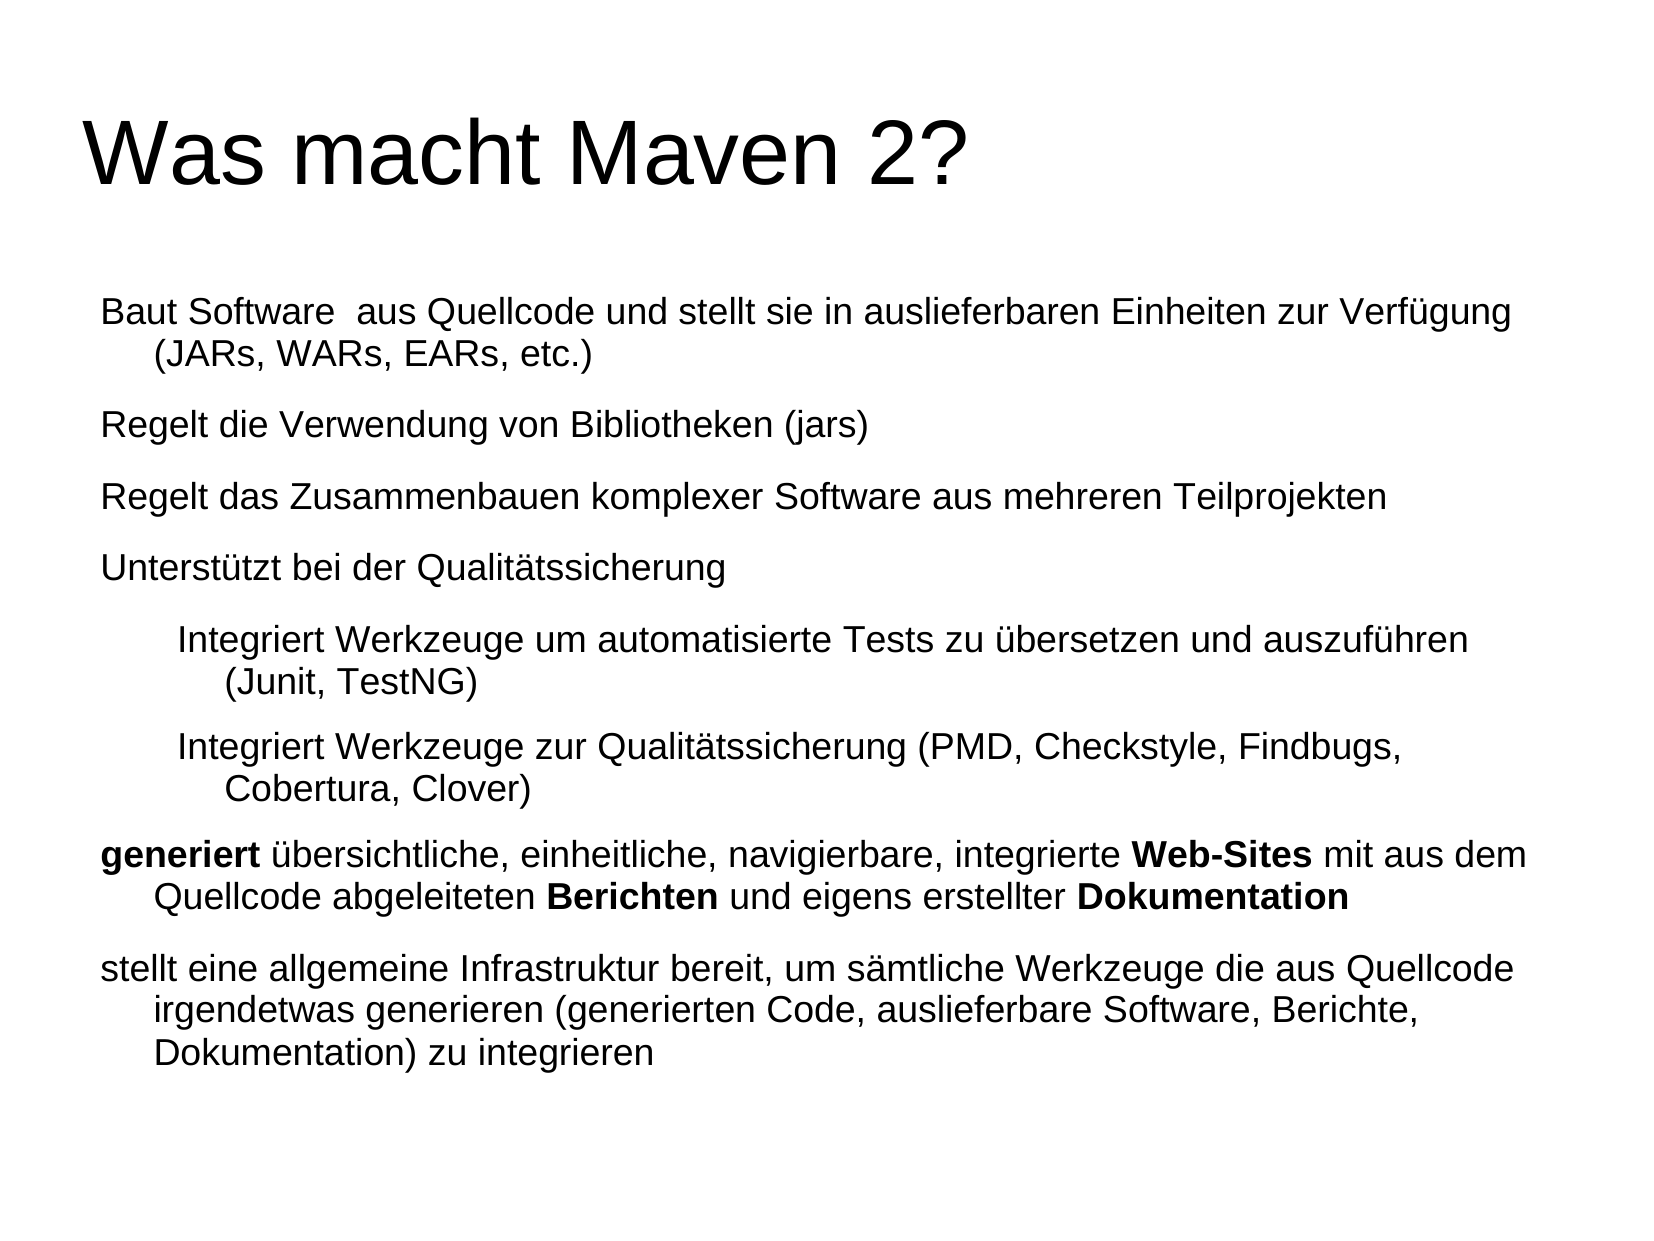

# Was macht Maven 2?
Baut Software aus Quellcode und stellt sie in auslieferbaren Einheiten zur Verfügung (JARs, WARs, EARs, etc.)
Regelt die Verwendung von Bibliotheken (jars)
Regelt das Zusammenbauen komplexer Software aus mehreren Teilprojekten
Unterstützt bei der Qualitätssicherung
Integriert Werkzeuge um automatisierte Tests zu übersetzen und auszuführen (Junit, TestNG)
Integriert Werkzeuge zur Qualitätssicherung (PMD, Checkstyle, Findbugs, Cobertura, Clover)
generiert übersichtliche, einheitliche, navigierbare, integrierte Web-Sites mit aus dem Quellcode abgeleiteten Berichten und eigens erstellter Dokumentation
stellt eine allgemeine Infrastruktur bereit, um sämtliche Werkzeuge die aus Quellcode irgendetwas generieren (generierten Code, auslieferbare Software, Berichte, Dokumentation) zu integrieren